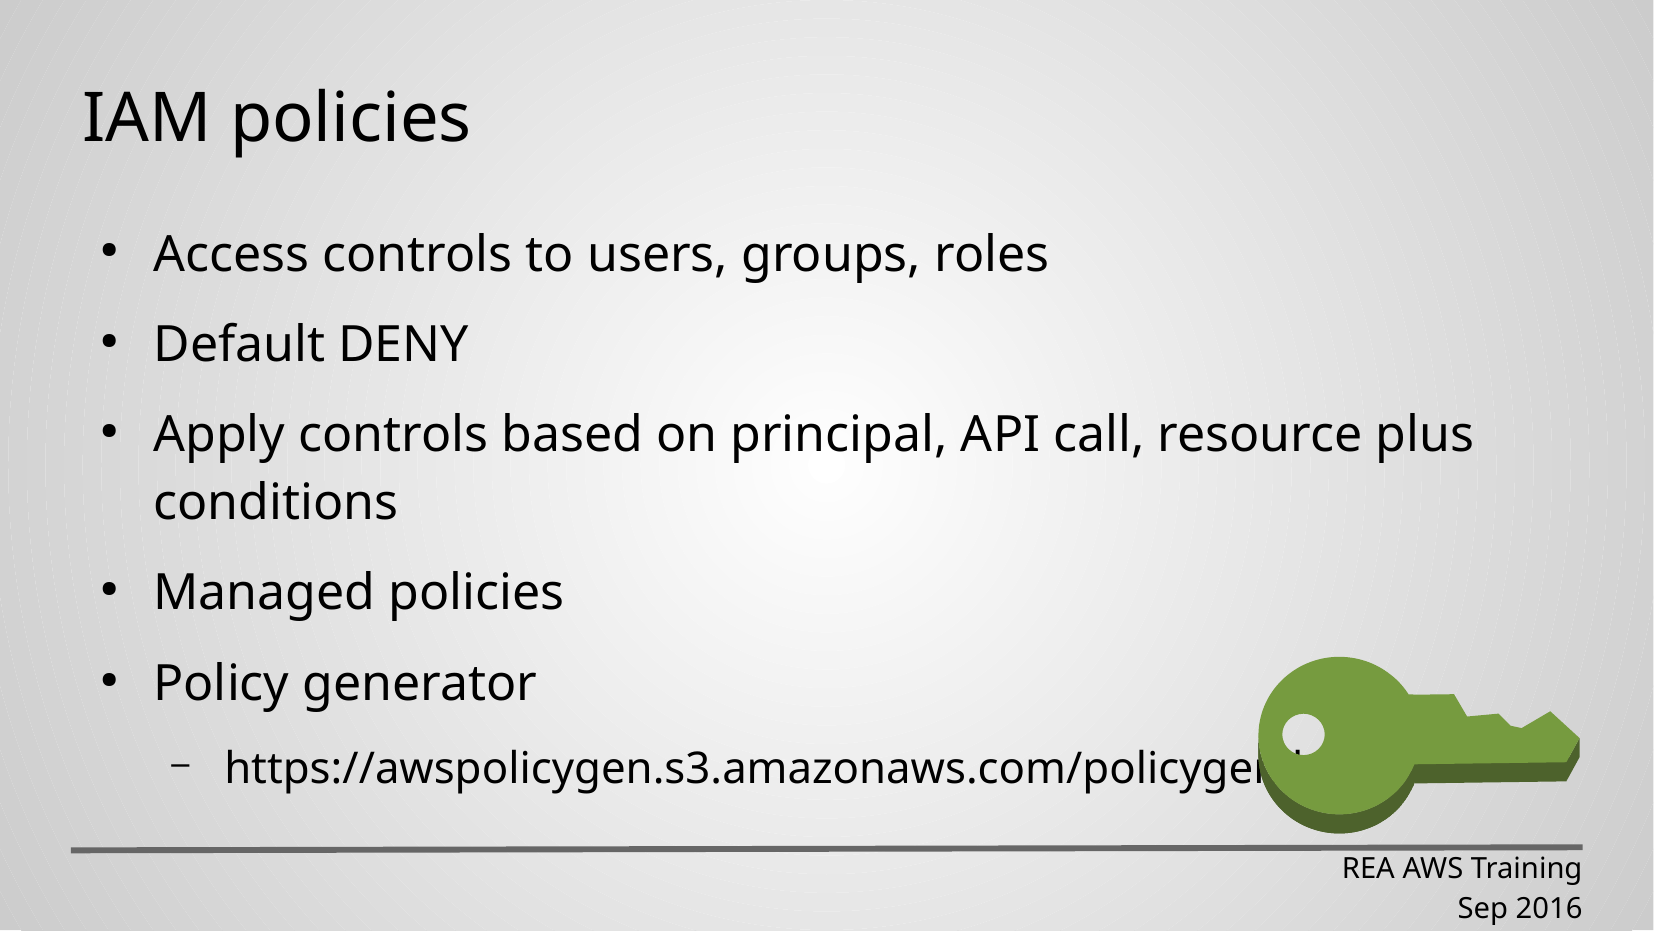

# IAM policies
Access controls to users, groups, roles
Default DENY
Apply controls based on principal, API call, resource plus conditions
Managed policies
Policy generator
https://awspolicygen.s3.amazonaws.com/policygen.html